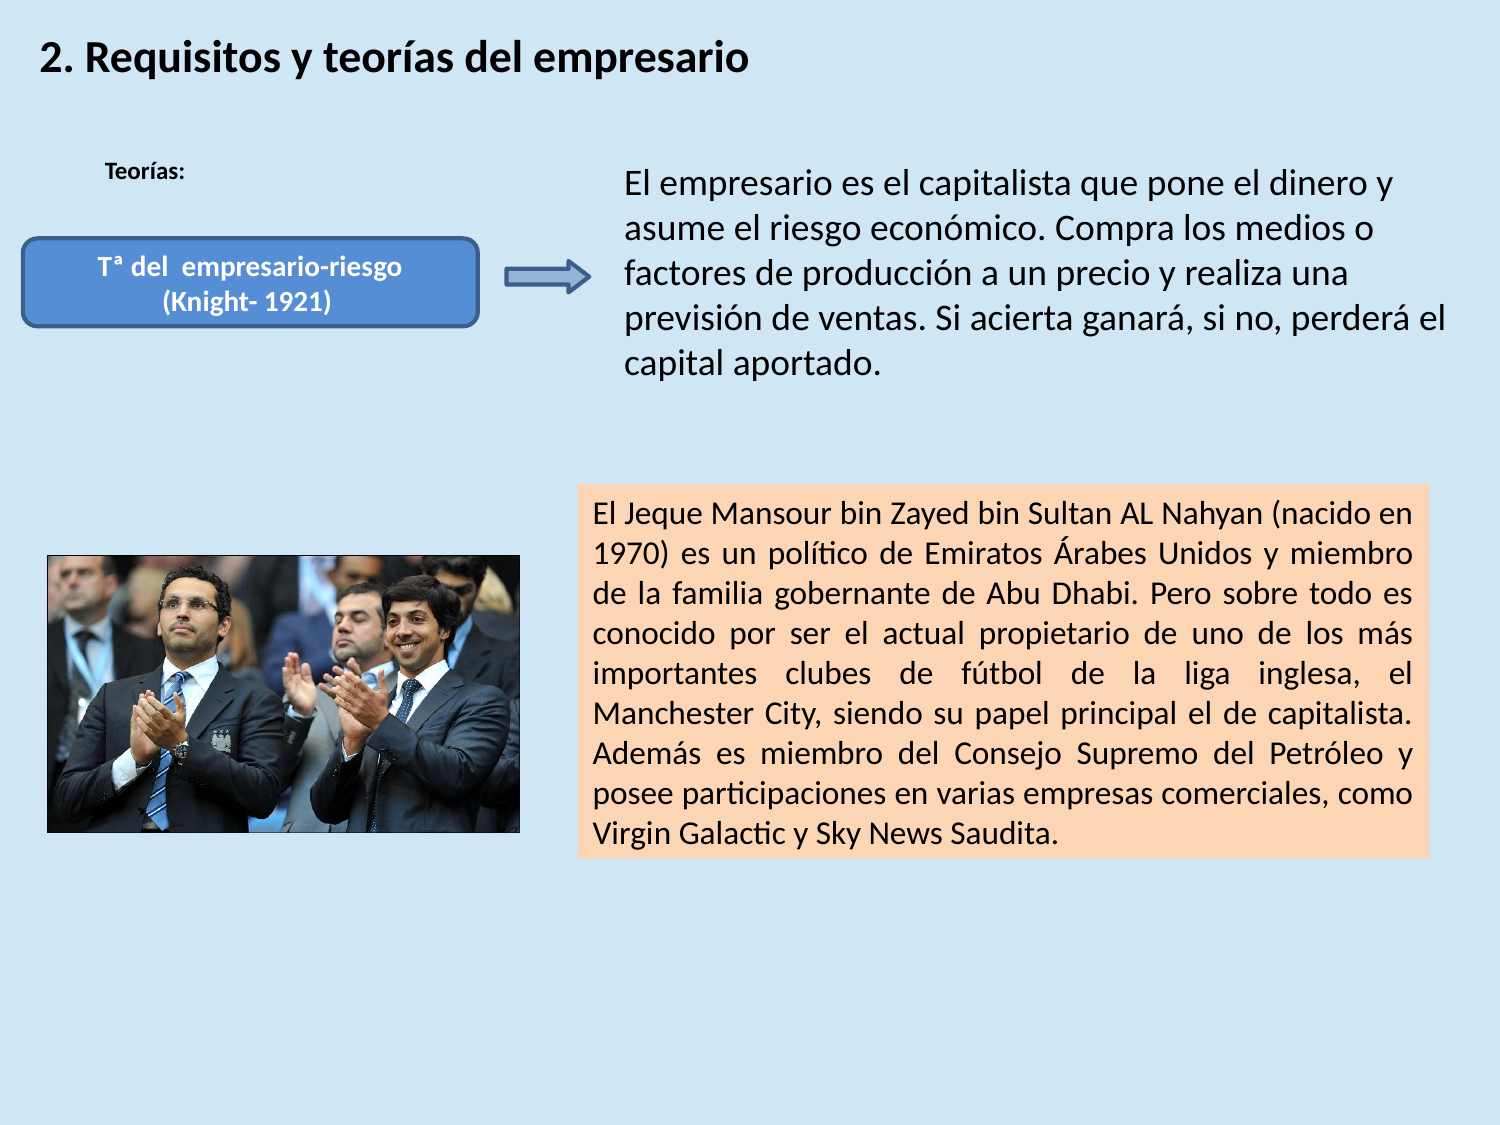

2. Requisitos y teorías del empresario
Teorías:
El empresario es el capitalista que pone el dinero y asume el riesgo económico. Compra los medios o factores de producción a un precio y realiza una previsión de ventas. Si acierta ganará, si no, perderá el capital aportado.
Tª del empresario-riesgo
(Knight- 1921)
El Jeque Mansour bin Zayed bin Sultan AL Nahyan (nacido en 1970) es un político de Emiratos Árabes Unidos y miembro de la familia gobernante de Abu Dhabi. Pero sobre todo es conocido por ser el actual propietario de uno de los más importantes clubes de fútbol de la liga inglesa, el Manchester City, siendo su papel principal el de capitalista. Además es miembro del Consejo Supremo del Petróleo y posee participaciones en varias empresas comerciales, como Virgin Galactic y Sky News Saudita.